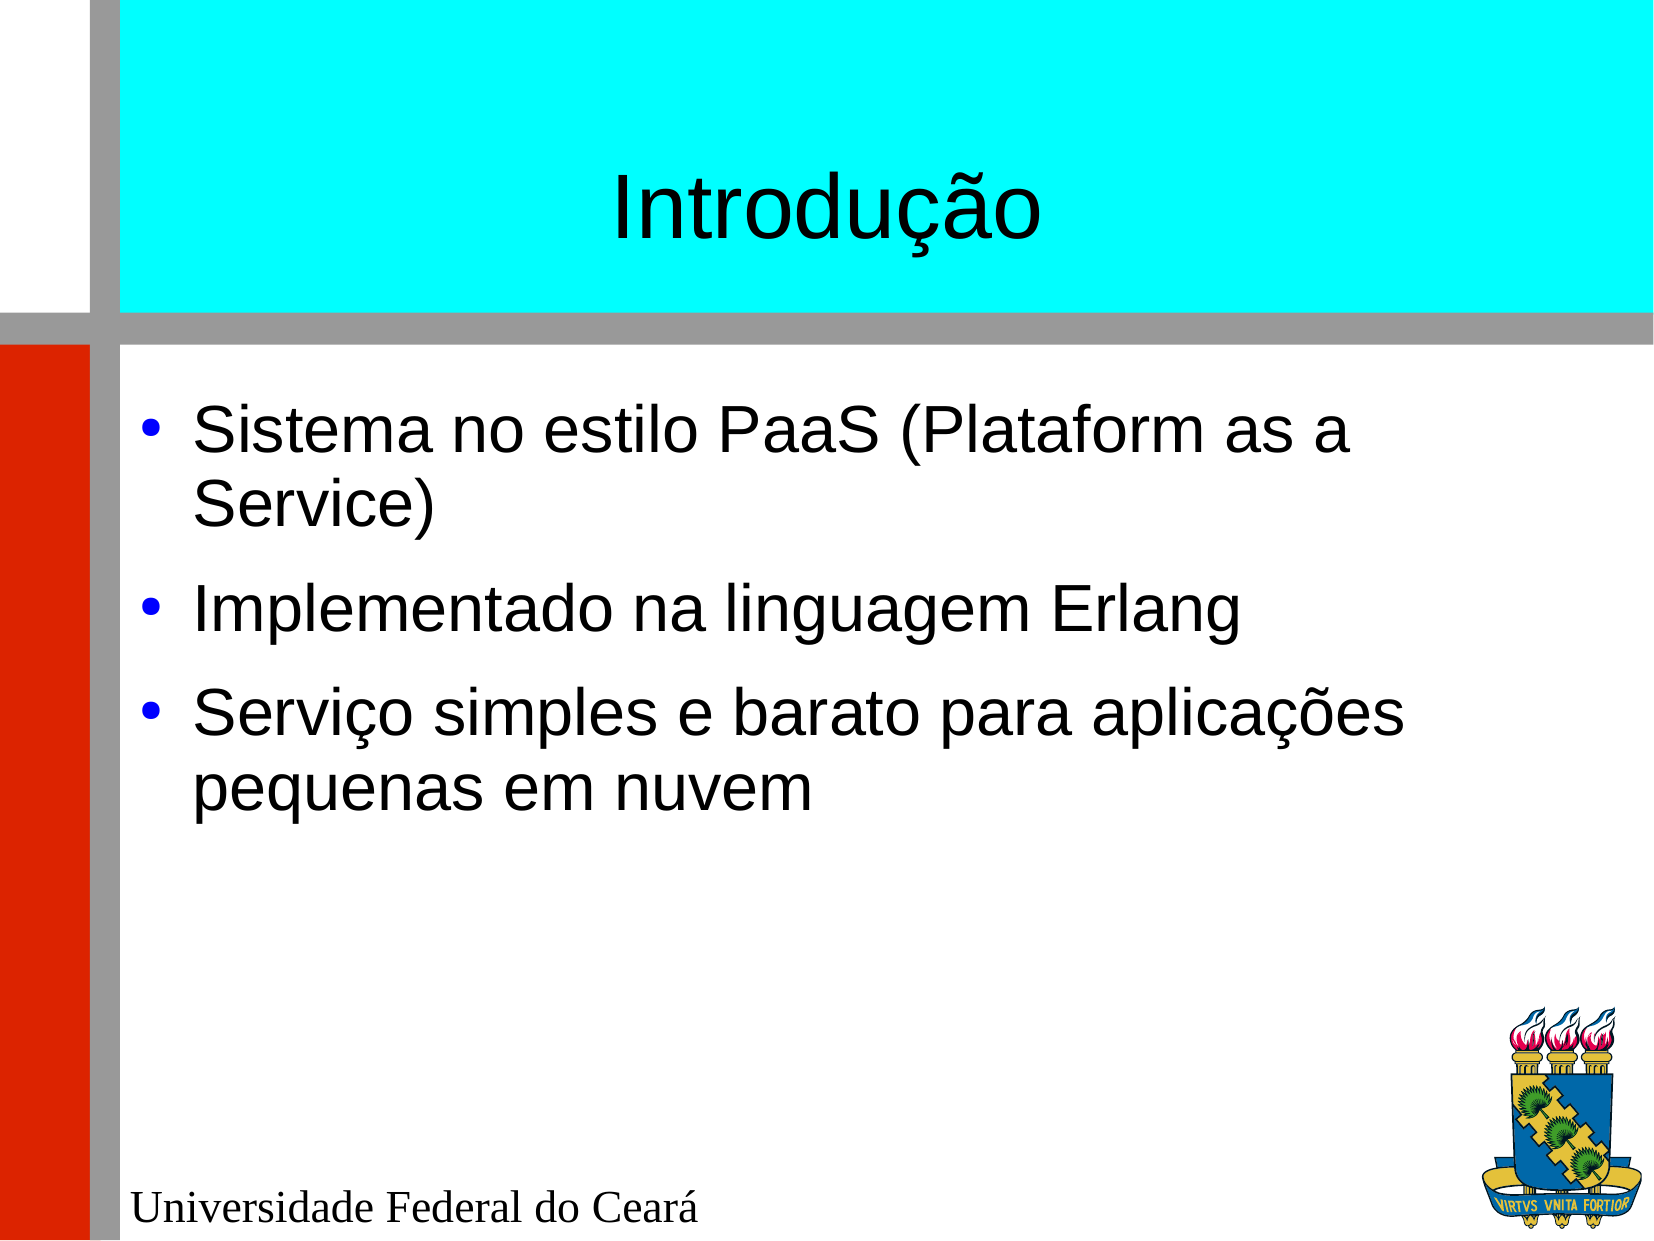

# Introdução
Sistema no estilo PaaS (Plataform as a Service)
Implementado na linguagem Erlang
Serviço simples e barato para aplicações pequenas em nuvem